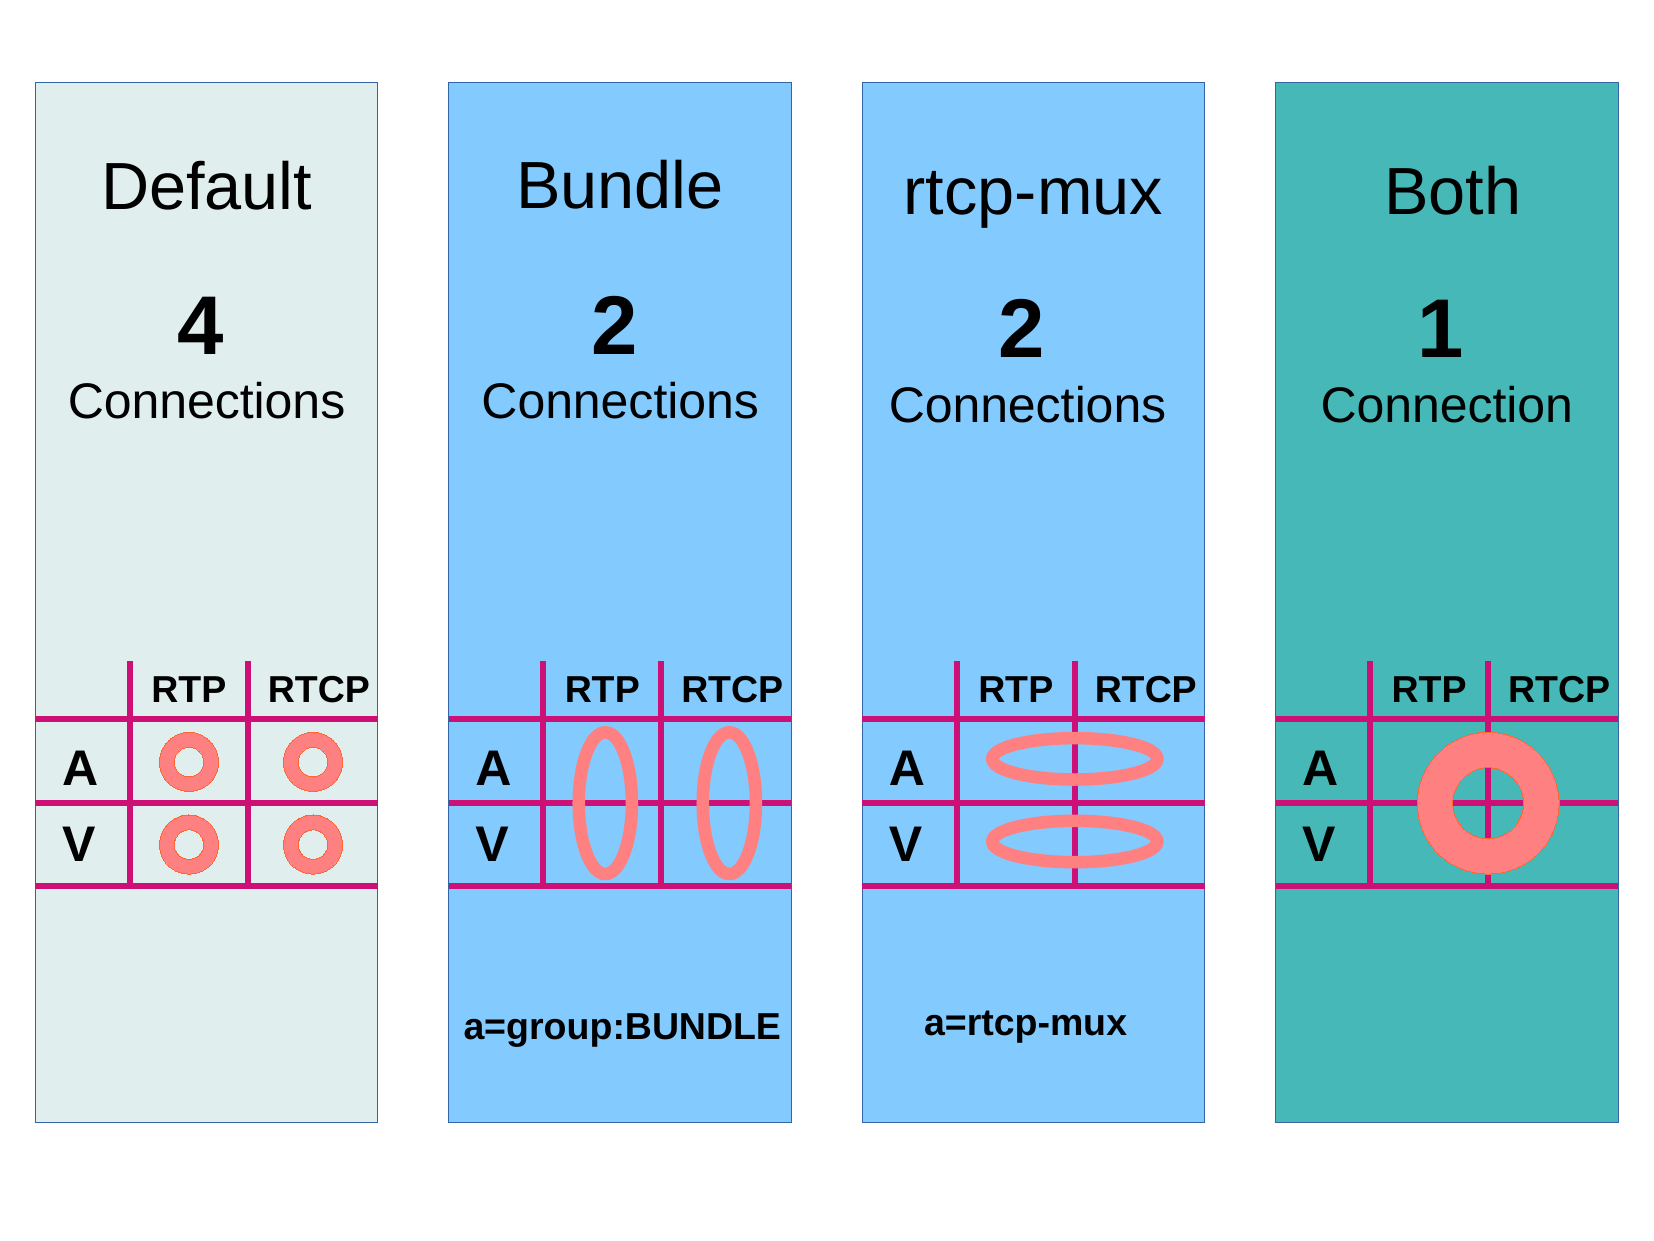

Bundle
Default
rtcp-mux
Both
4
2
2
1
Connections
Connections
Connections
Connection
RTP
RTCP
RTP
RTCP
RTP
RTCP
RTP
RTCP
A
A
A
A
V
V
V
V
a=rtcp-mux
a=group:BUNDLE